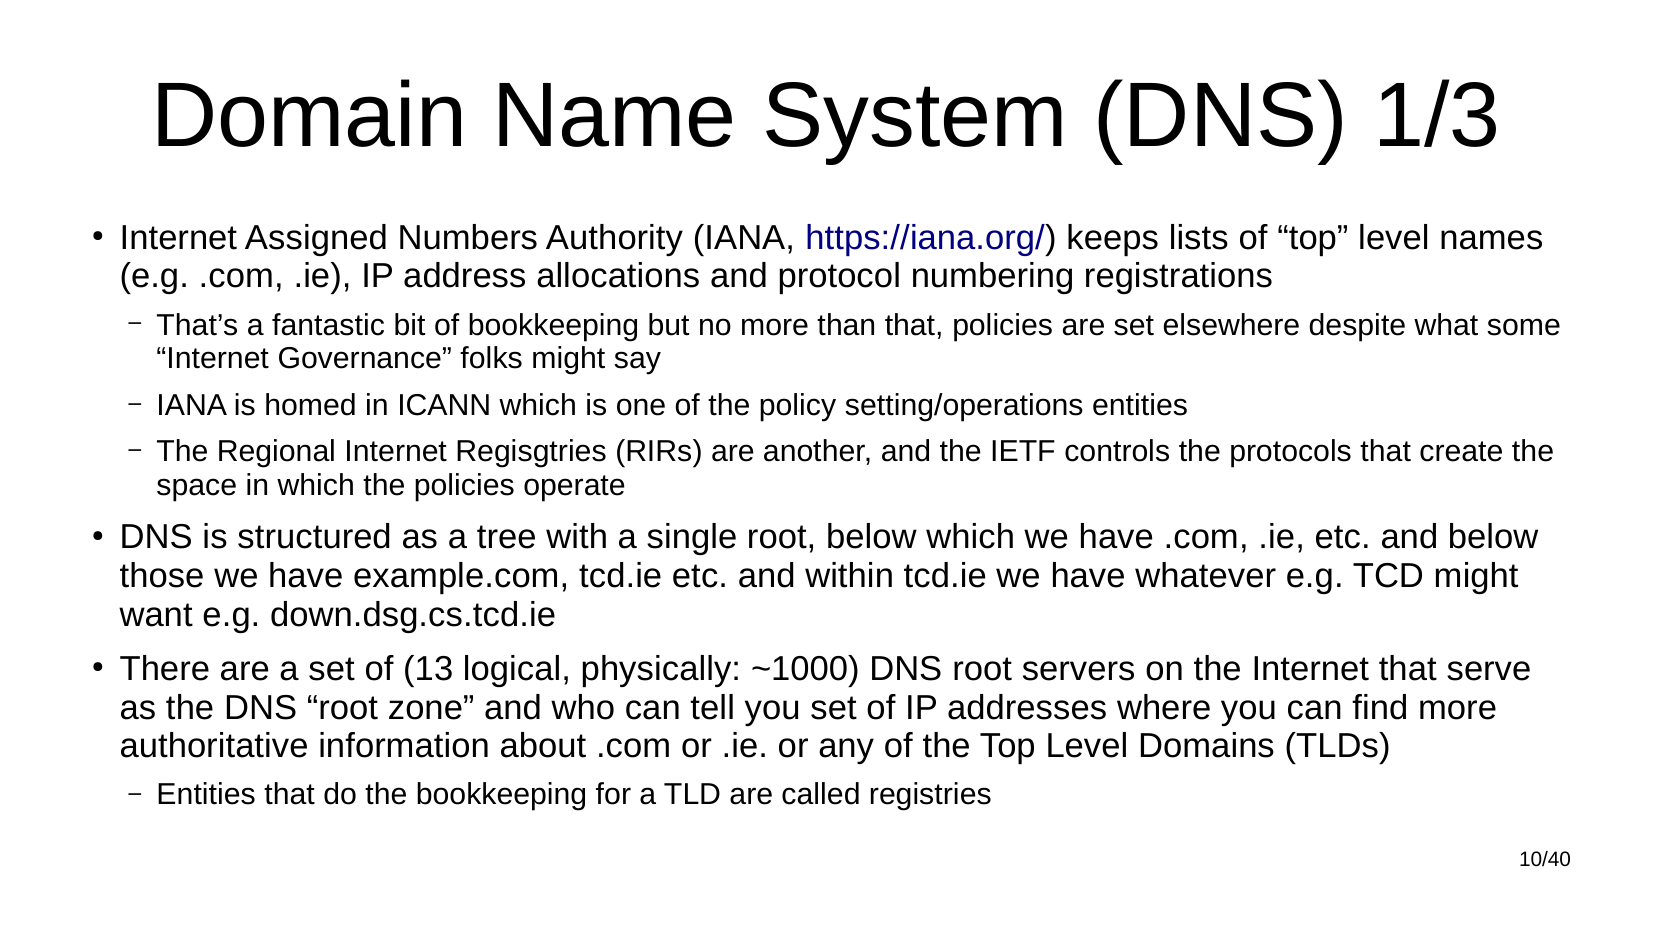

# Domain Name System (DNS) 1/3
Internet Assigned Numbers Authority (IANA, https://iana.org/) keeps lists of “top” level names (e.g. .com, .ie), IP address allocations and protocol numbering registrations
That’s a fantastic bit of bookkeeping but no more than that, policies are set elsewhere despite what some “Internet Governance” folks might say
IANA is homed in ICANN which is one of the policy setting/operations entities
The Regional Internet Regisgtries (RIRs) are another, and the IETF controls the protocols that create the space in which the policies operate
DNS is structured as a tree with a single root, below which we have .com, .ie, etc. and below those we have example.com, tcd.ie etc. and within tcd.ie we have whatever e.g. TCD might want e.g. down.dsg.cs.tcd.ie
There are a set of (13 logical, physically: ~1000) DNS root servers on the Internet that serve as the DNS “root zone” and who can tell you set of IP addresses where you can find more authoritative information about .com or .ie. or any of the Top Level Domains (TLDs)
Entities that do the bookkeeping for a TLD are called registries
10